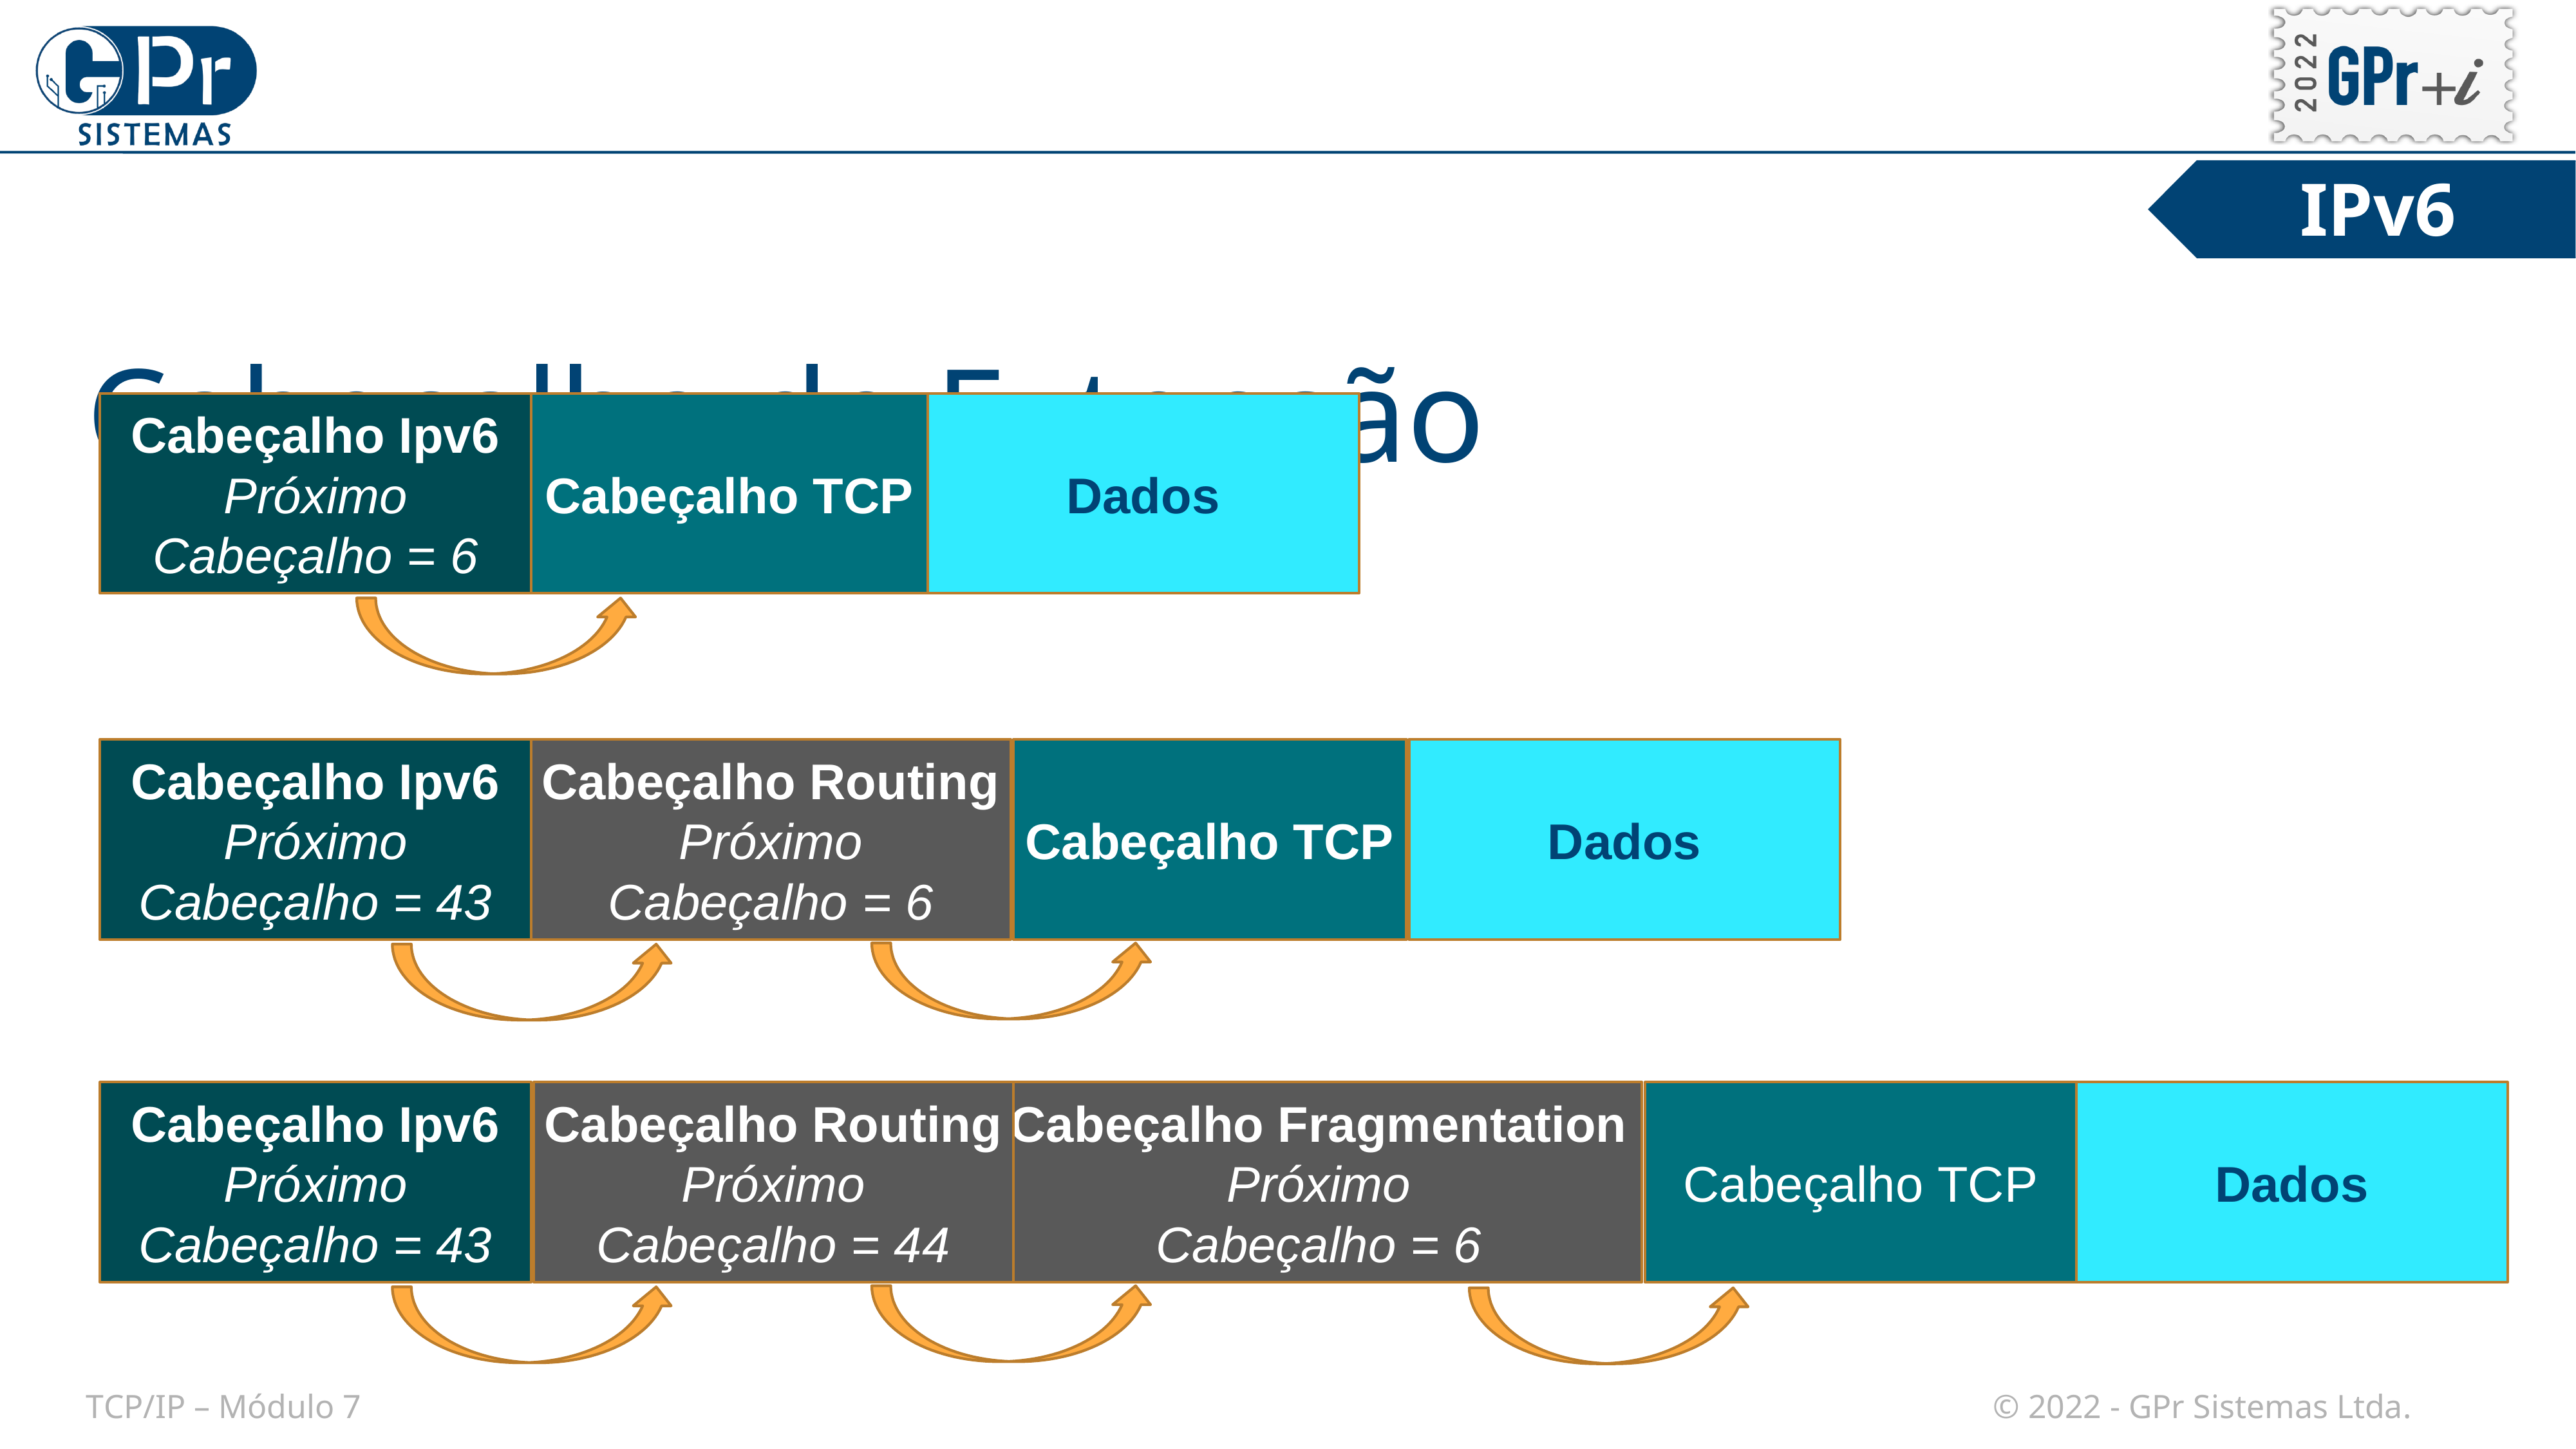

IPv6
# Cabeçalho de Extensão
Cabeçalho Ipv6
Próximo Cabeçalho = 6
Cabeçalho TCP
Dados
Cabeçalho Ipv6
Próximo Cabeçalho = 43
Cabeçalho Routing
Próximo
Cabeçalho = 6
Cabeçalho TCP
Dados
Cabeçalho Ipv6
Próximo Cabeçalho = 43
Cabeçalho Routing
Próximo
Cabeçalho = 44
Cabeçalho Fragmentation
Próximo
Cabeçalho = 6
Cabeçalho TCP
Dados